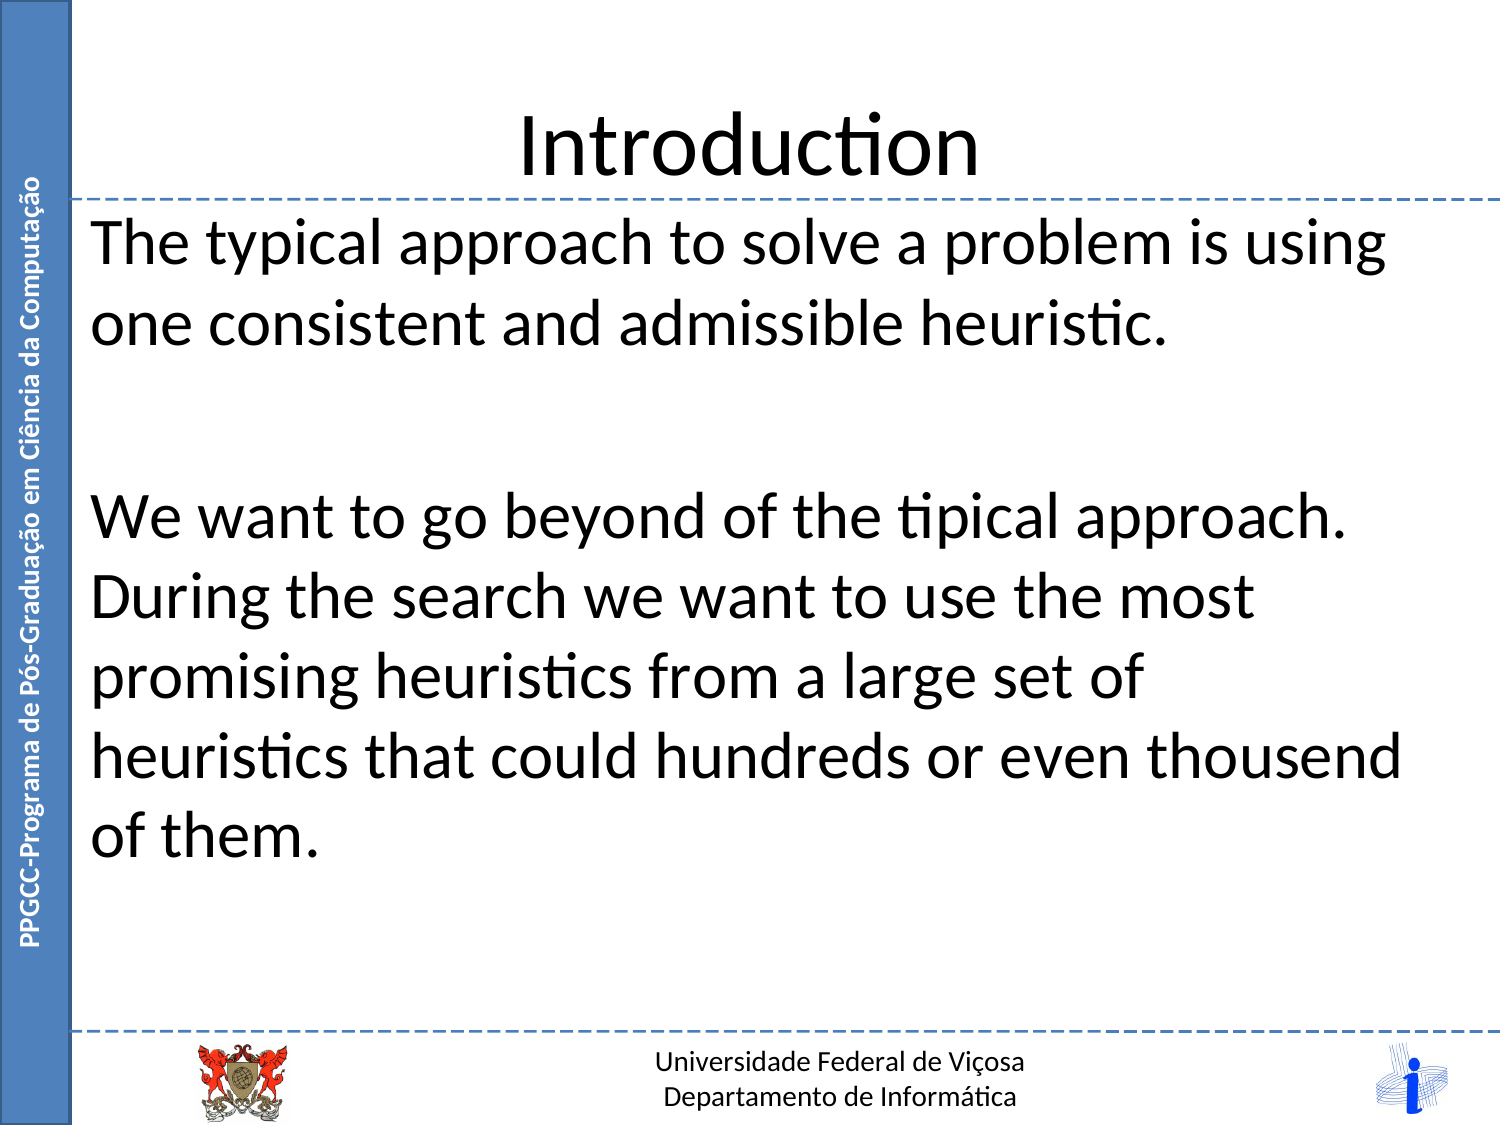

Introduction
The typical approach to solve a problem is using one consistent and admissible heuristic.
We want to go beyond of the tipical approach. During the search we want to use the most promising heuristics from a large set of heuristics that could hundreds or even thousend of them.
PPGCC-Programa de Pós-Graduação em Ciência da Computação
Universidade Federal de Viçosa
Departamento de Informática